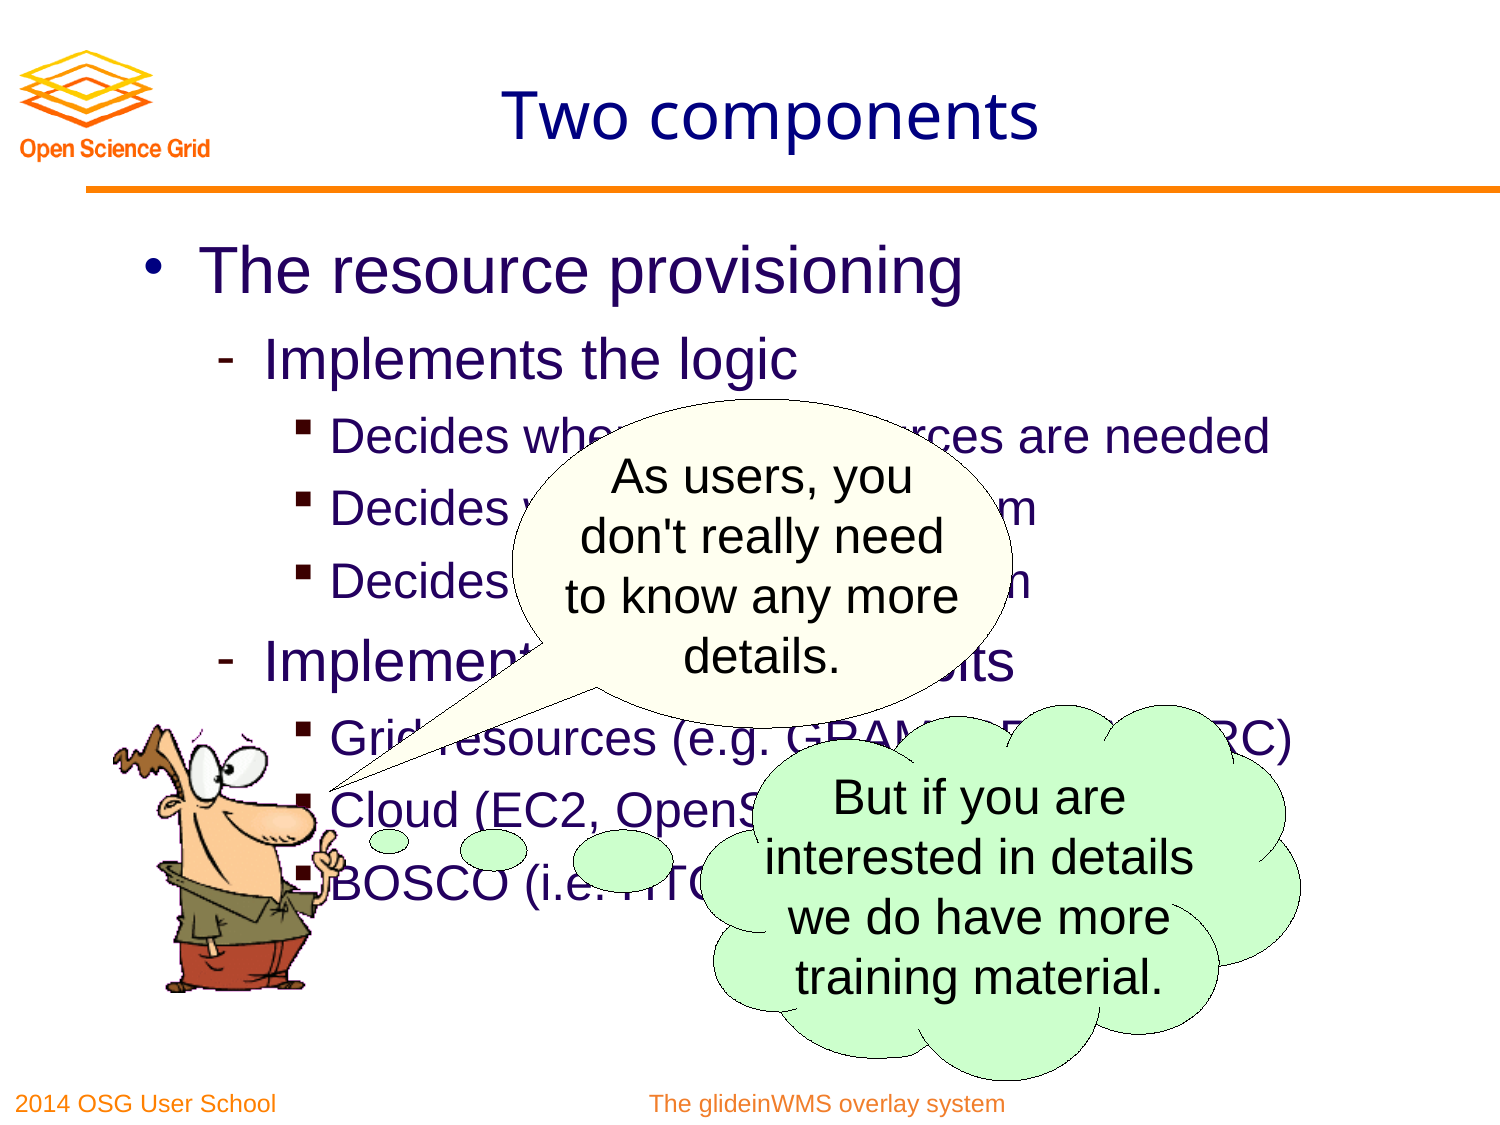

# Two components
The resource provisioning
Implements the logic
Decides when more resources are needed
Decides where to get them from
Decides when to get rid of them
Implements the technical bits
Grid resources (e.g. GRAM, CREAM, ARC)
Cloud (EC2, OpenStack, Google Engine)
BOSCO (i.e. HTC-over-ssh)
As users, you
don't really need
to know any more
details.
But if you are
interested in details
we do have more
training material.